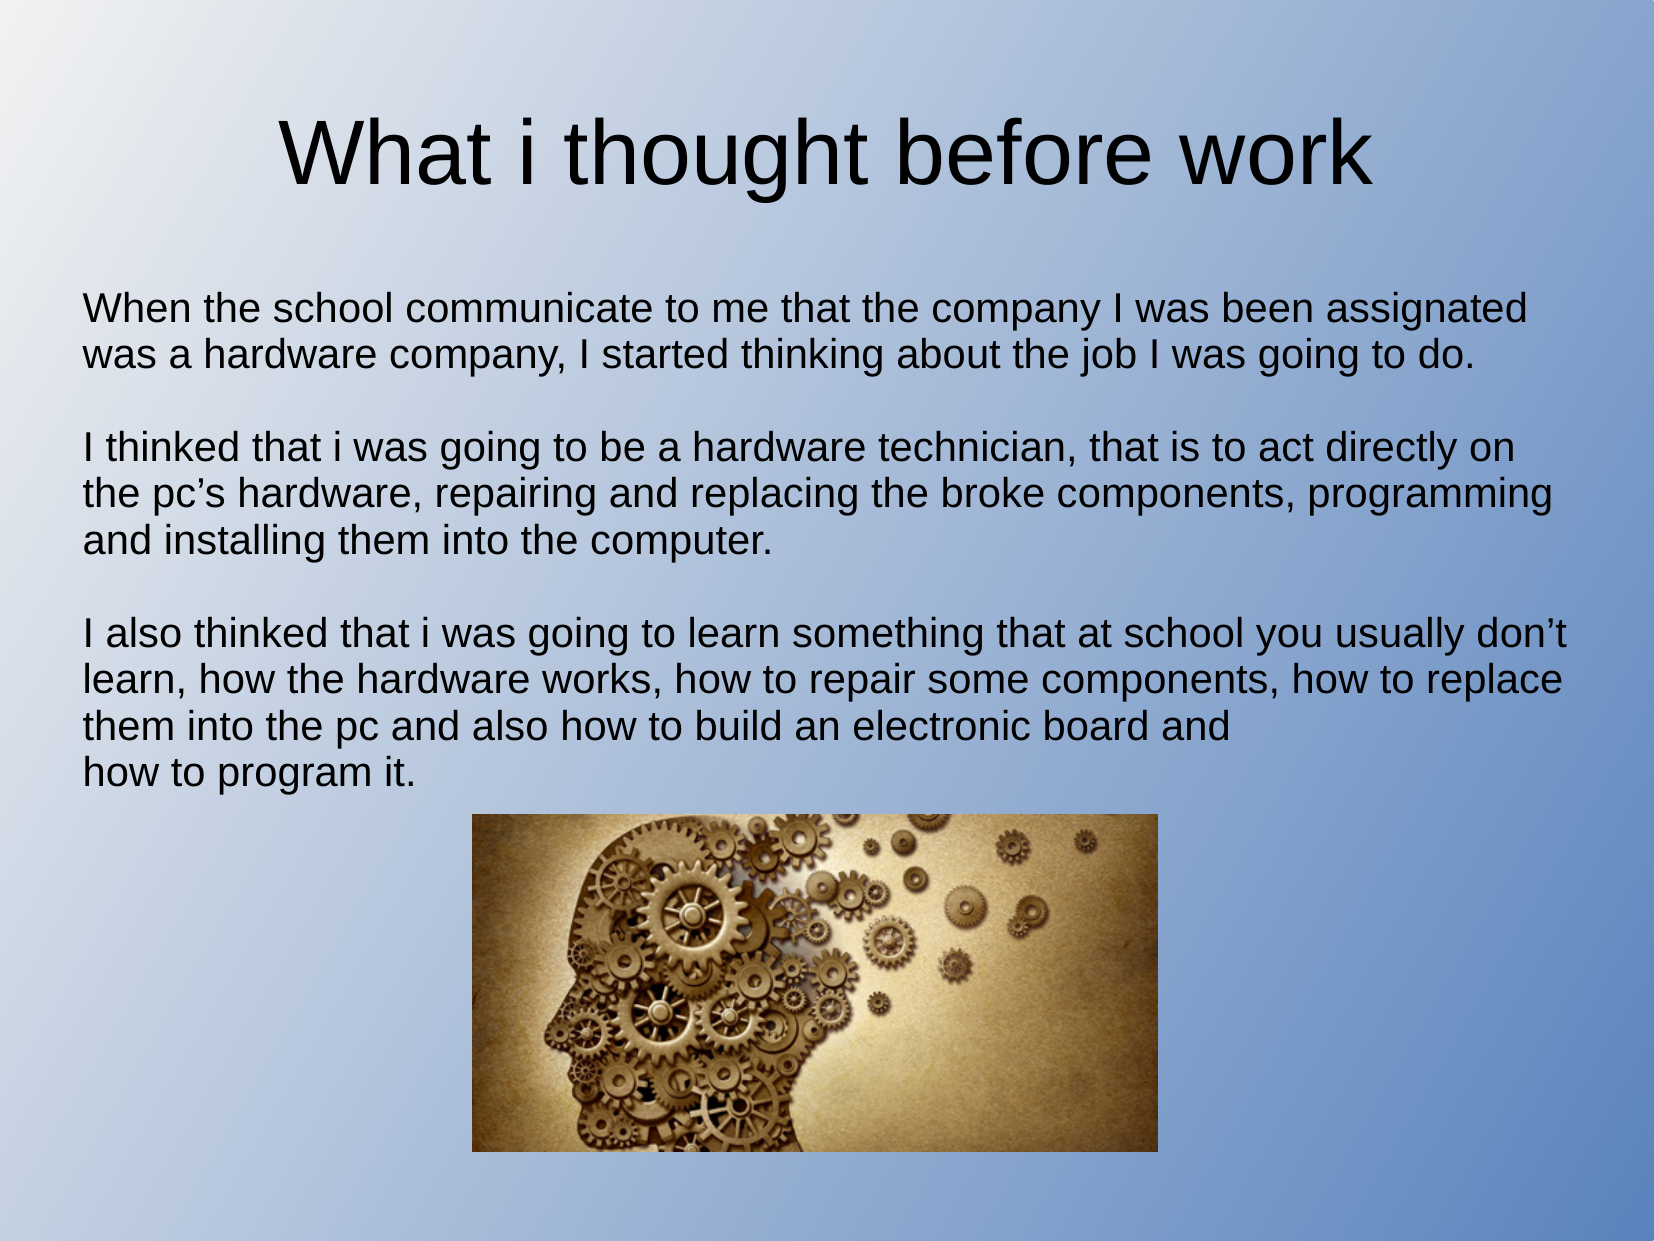

What i thought before work
# When the school communicate to me that the company I was been assignated was a hardware company, I started thinking about the job I was going to do.
I thinked that i was going to be a hardware technician, that is to act directly on the pc’s hardware, repairing and replacing the broke components, programming and installing them into the computer.
I also thinked that i was going to learn something that at school you usually don’t learn, how the hardware works, how to repair some components, how to replace them into the pc and also how to build an electronic board and					 how to program it.